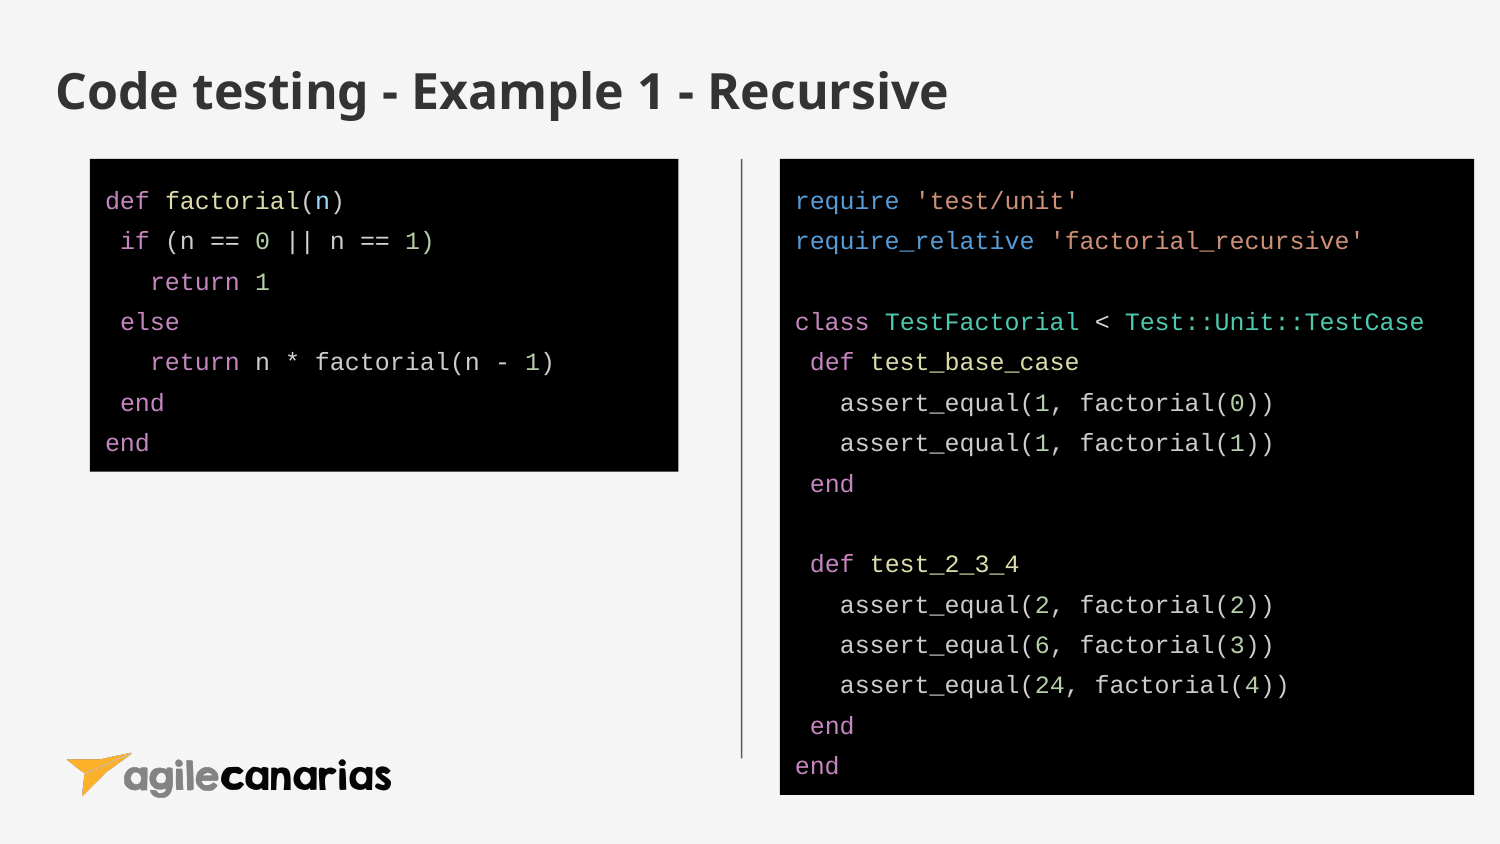

Code testing - Example 1 - Recursive
def factorial(n)
 if (n == 0 || n == 1)
 return 1
 else
 return n * factorial(n - 1)
 end
end
require 'test/unit'
require_relative 'factorial_recursive'
class TestFactorial < Test::Unit::TestCase
 def test_base_case
 assert_equal(1, factorial(0))
 assert_equal(1, factorial(1))
 end
 def test_2_3_4
 assert_equal(2, factorial(2))
 assert_equal(6, factorial(3))
 assert_equal(24, factorial(4))
 end
end